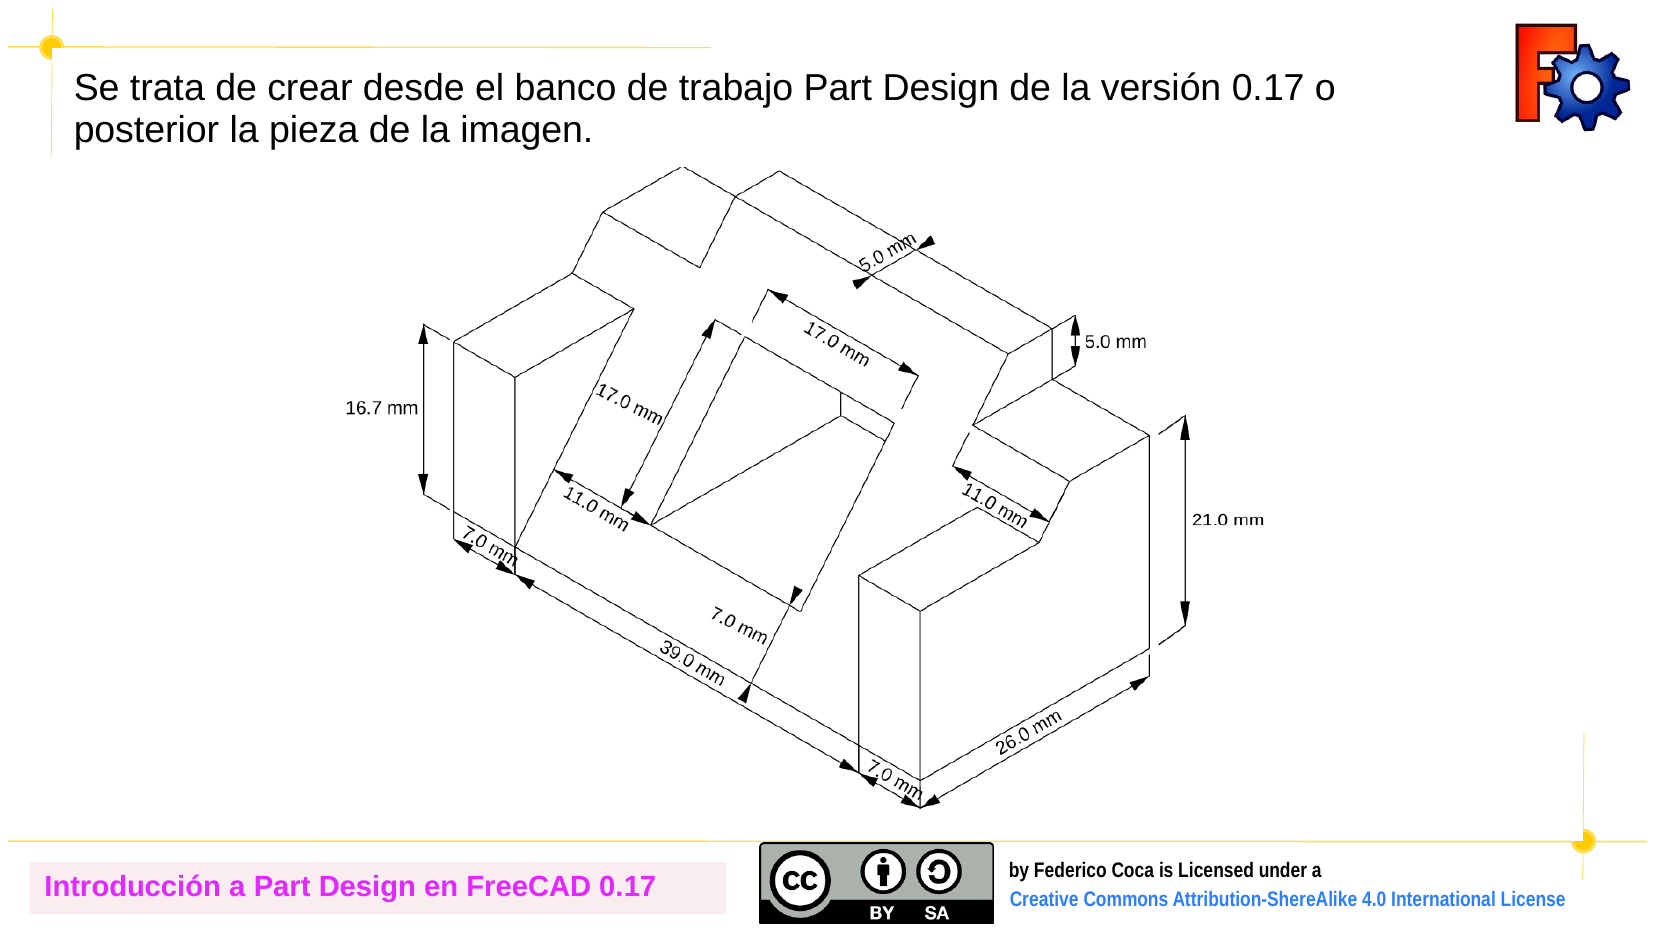

Se trata de crear desde el banco de trabajo Part Design de la versión 0.17 o posterior la pieza de la imagen.
Introducción a Part Design en FreeCAD 0.17